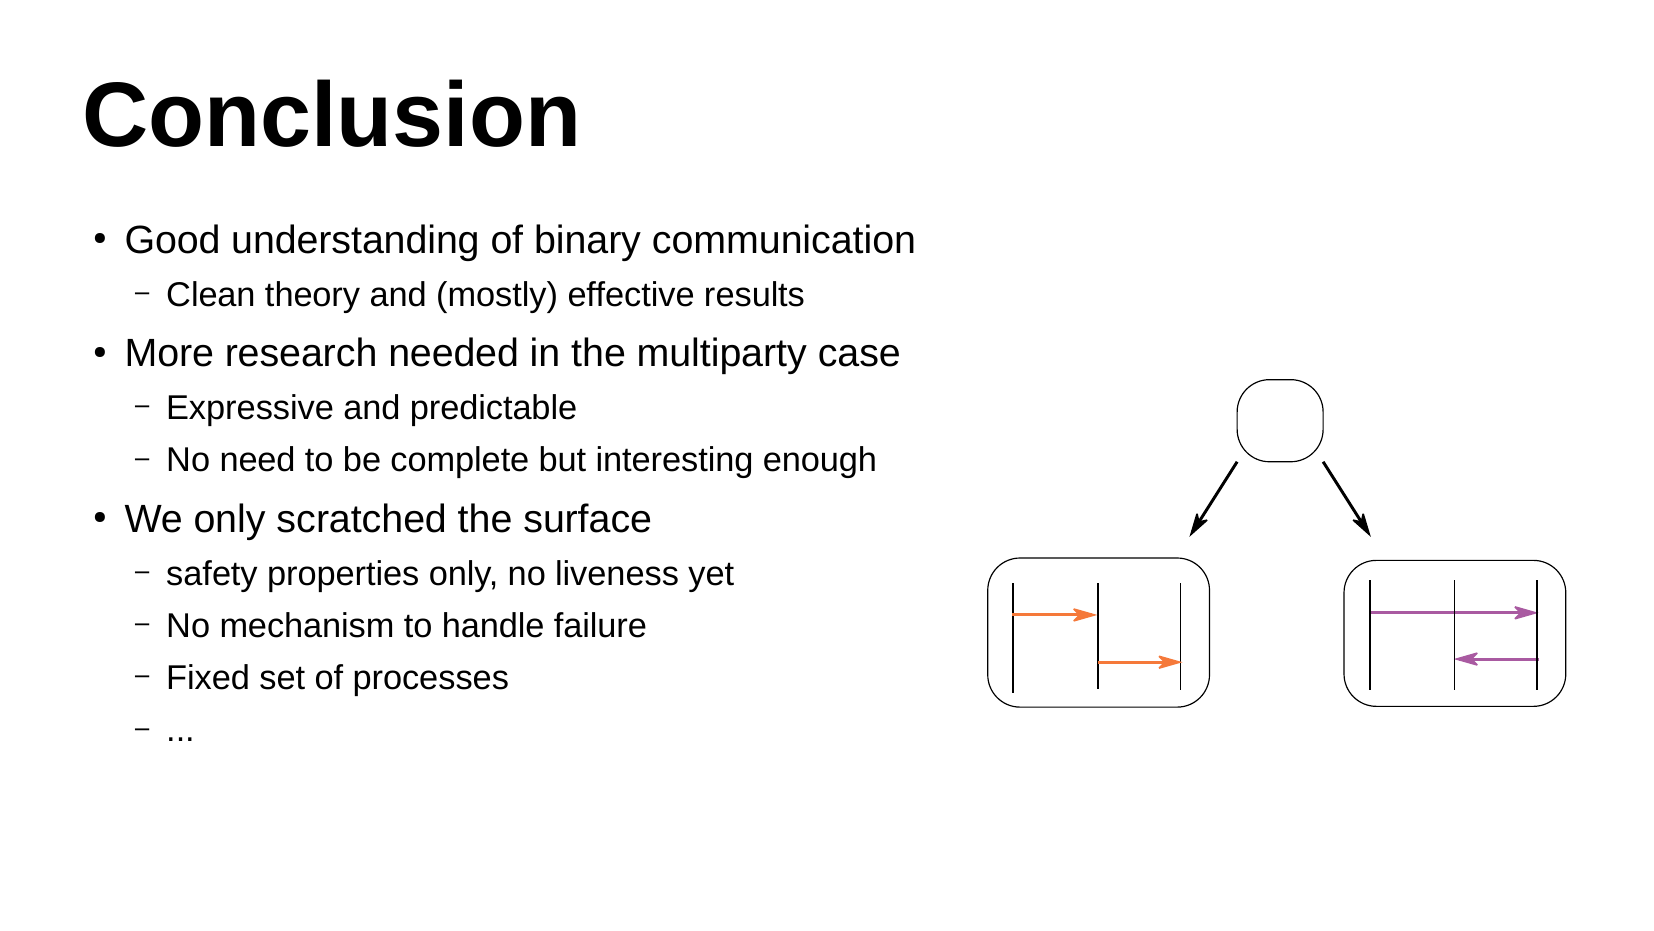

# Conclusion
Good understanding of binary communication
Clean theory and (mostly) effective results
More research needed in the multiparty case
Expressive and predictable
No need to be complete but interesting enough
We only scratched the surface
safety properties only, no liveness yet
No mechanism to handle failure
Fixed set of processes
...